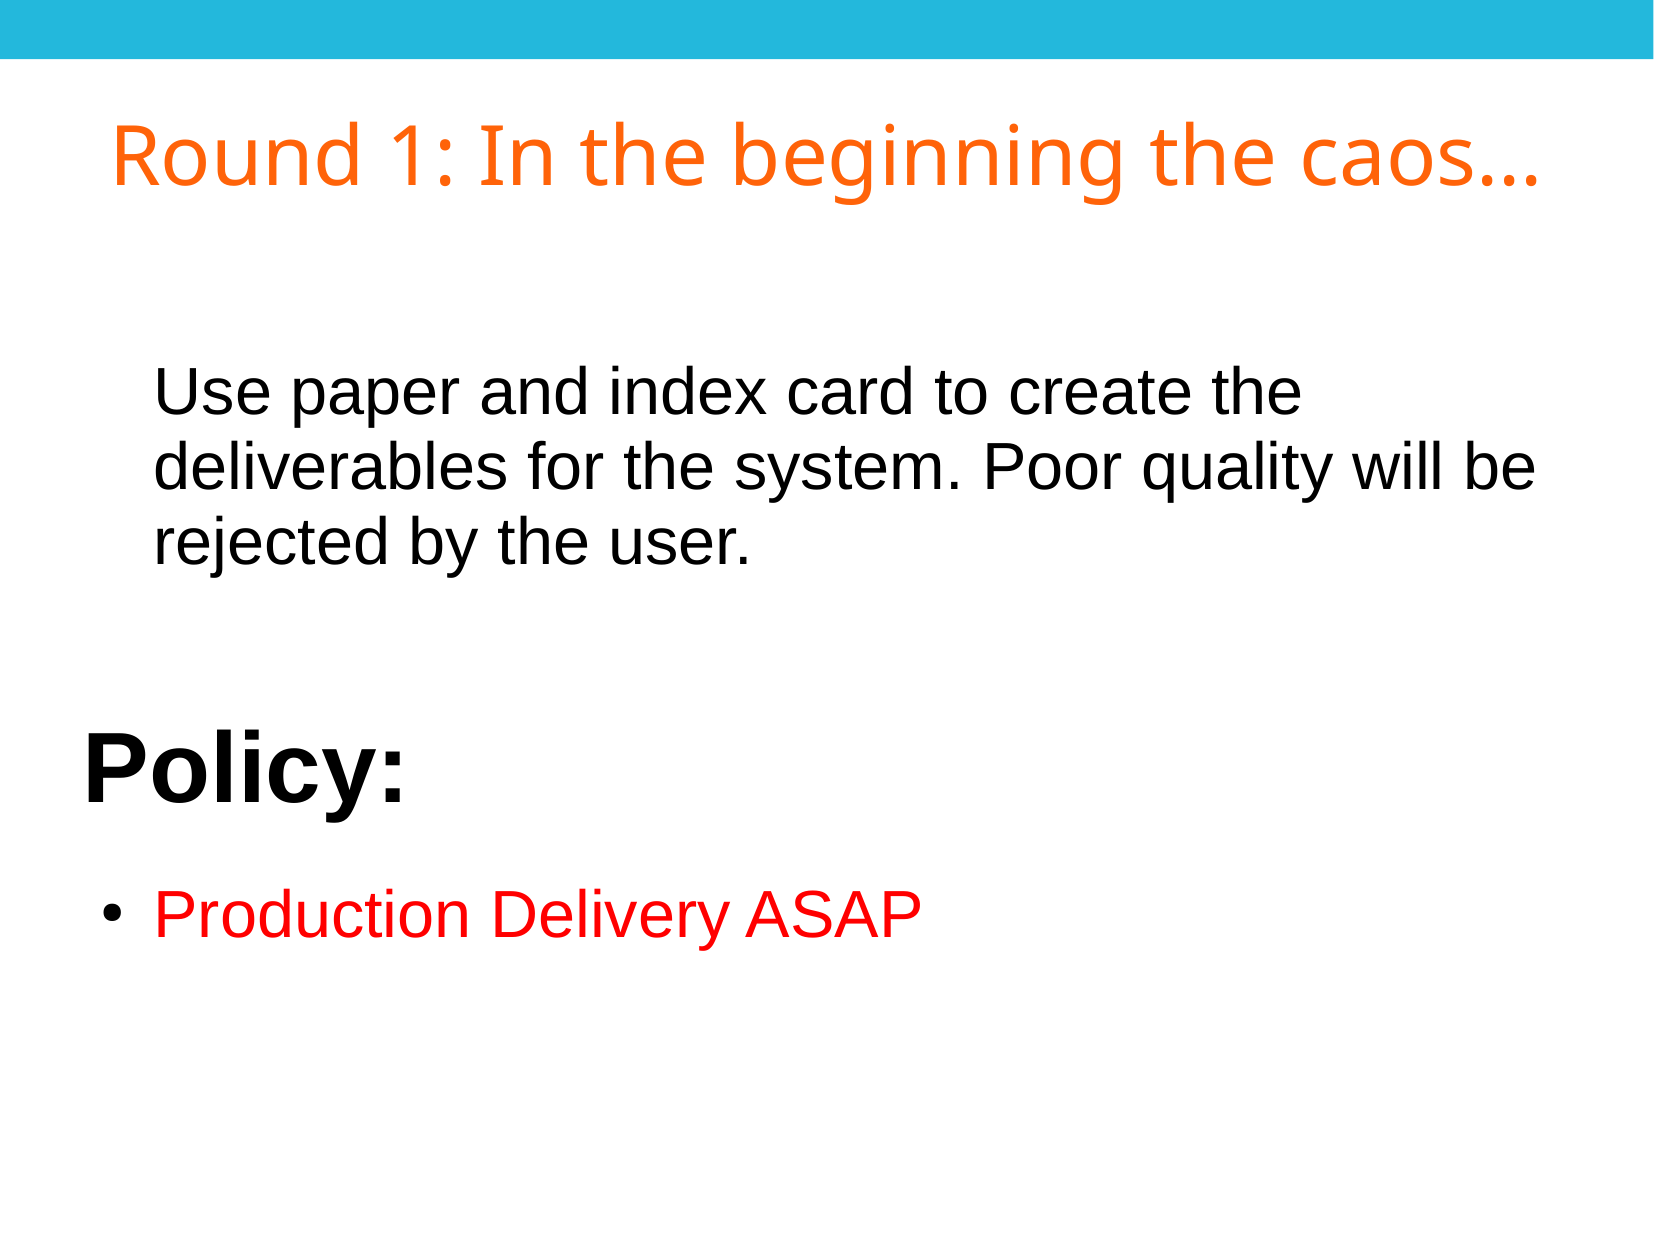

# Round 1: In the beginning the caos...
Use paper and index card to create the deliverables for the system. Poor quality will be rejected by the user.
Policy:
Production Delivery ASAP